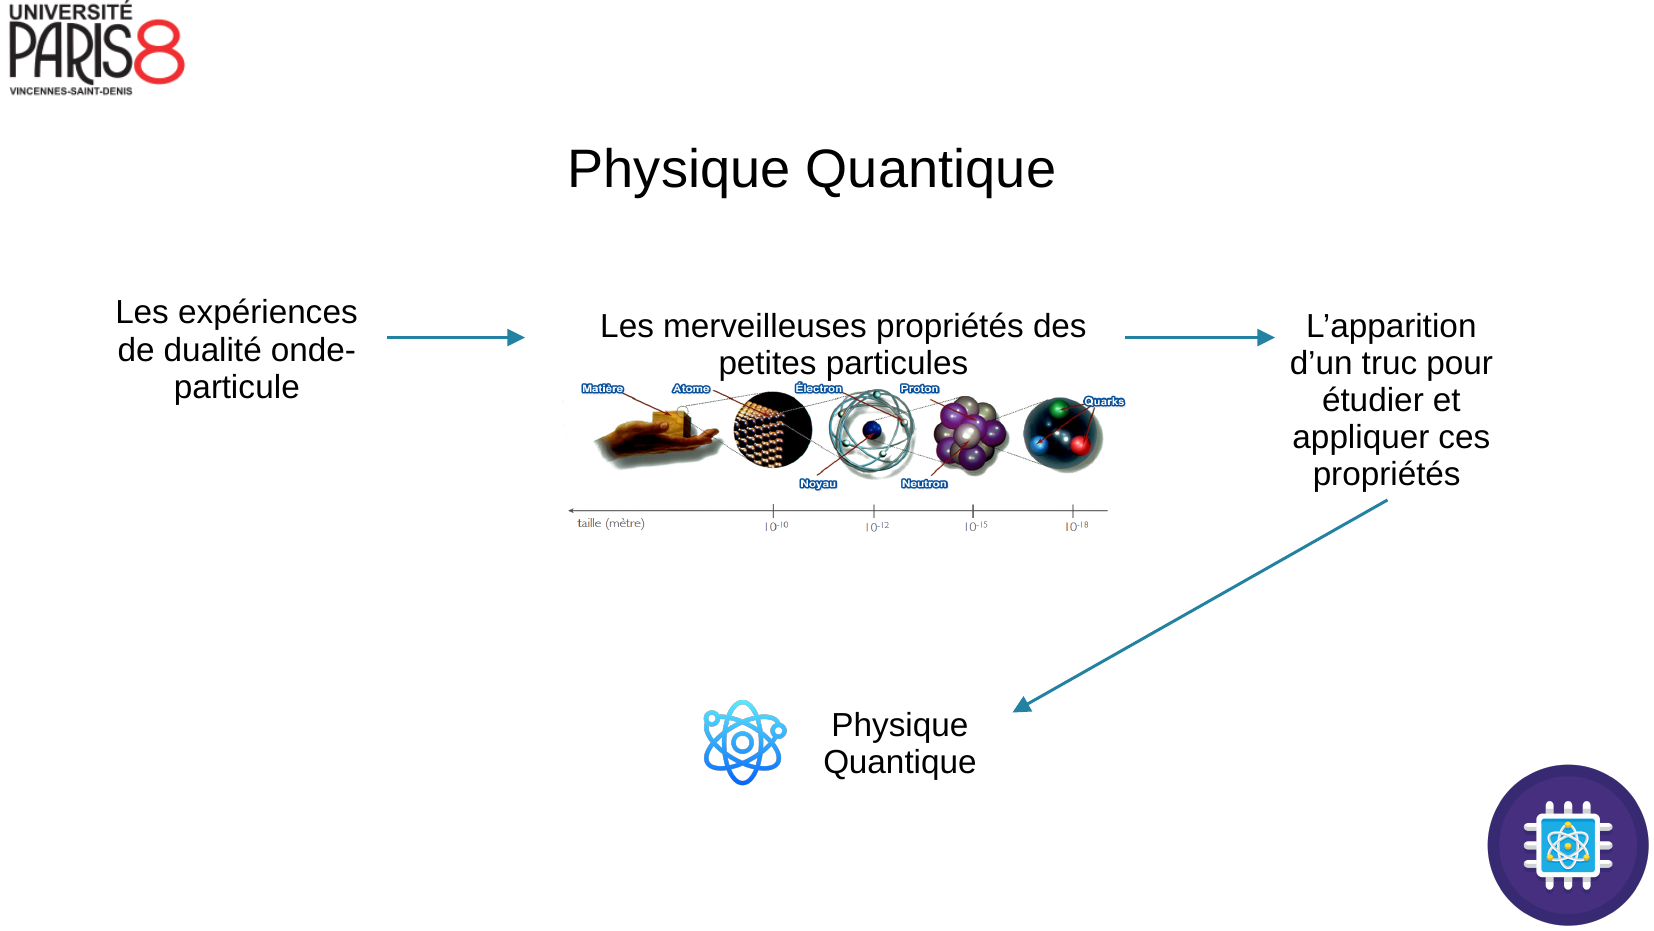

# Physique Quantique
Les expériences de dualité onde-particule
Les merveilleuses propriétés des petites particules
L’apparition d’un truc pour étudier et appliquer ces propriétés
Physique Quantique